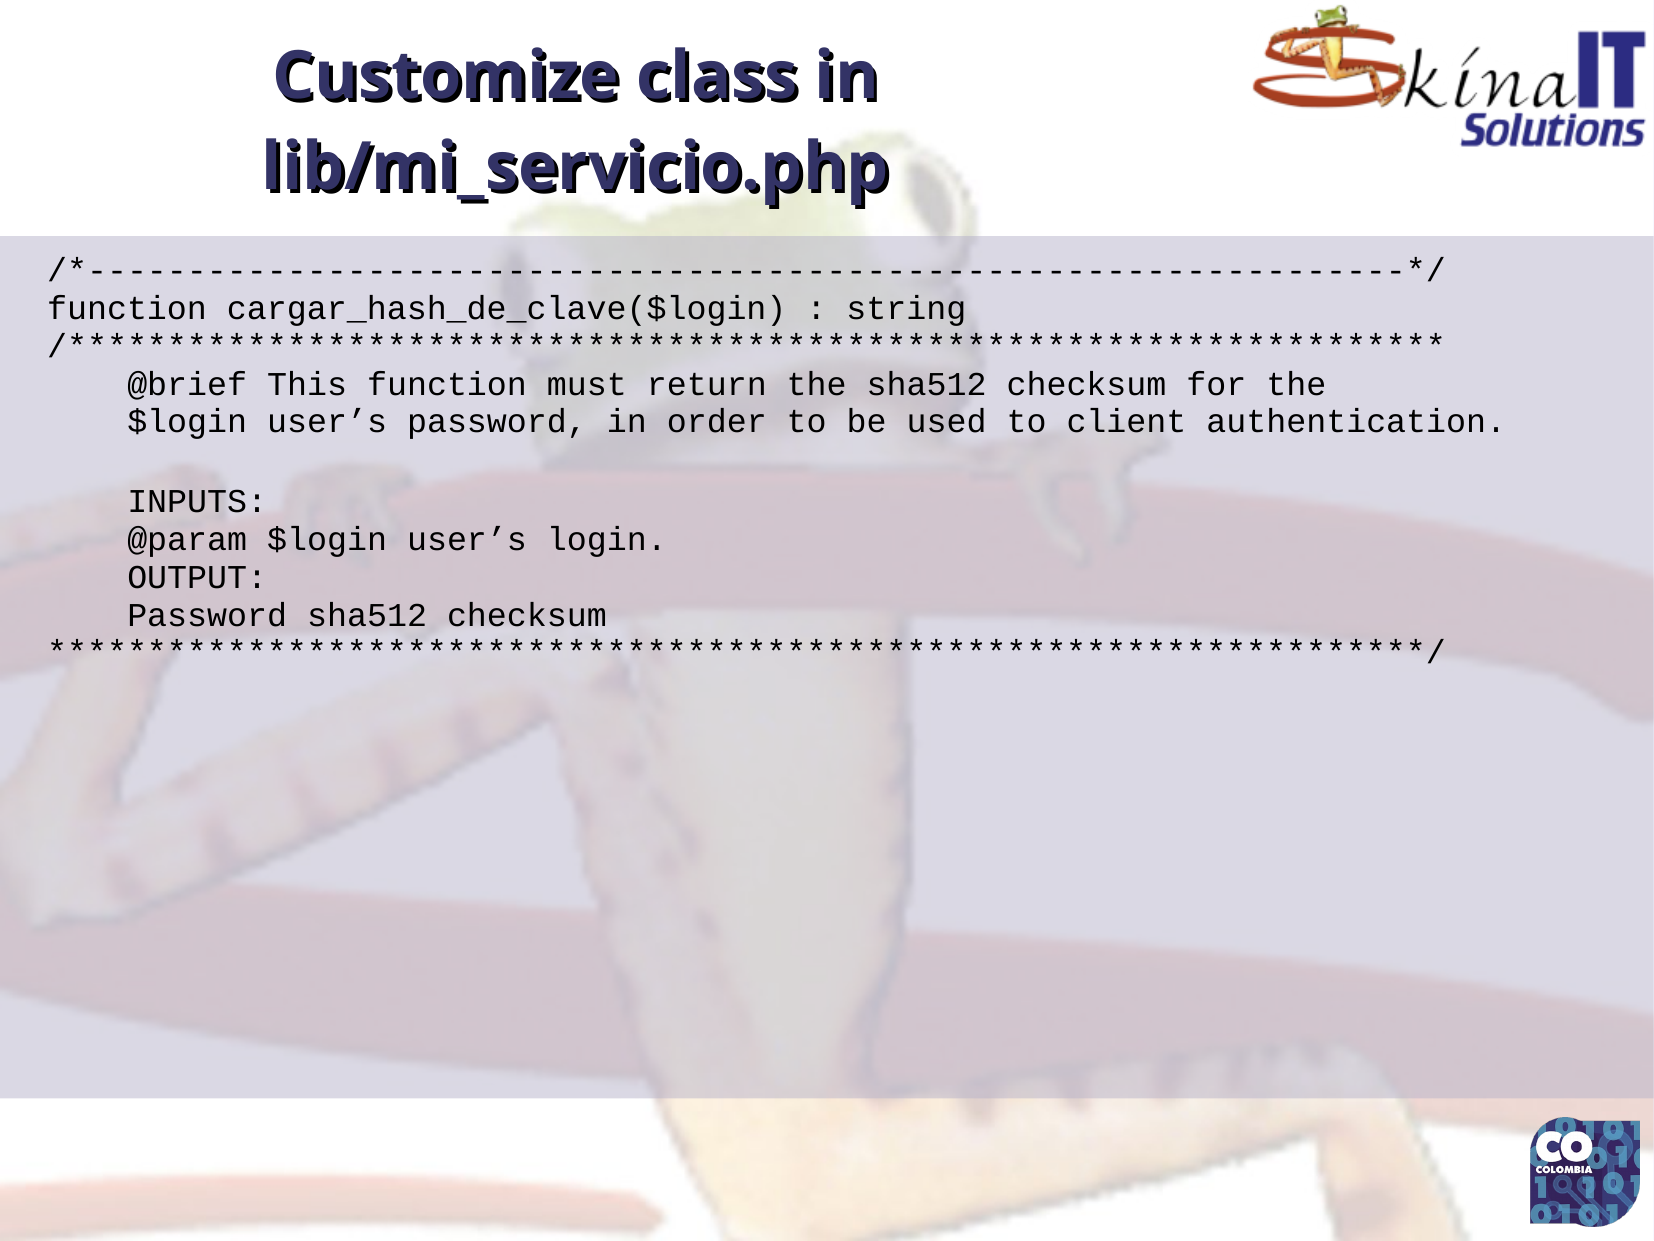

# Customize class in lib/mi_servicio.php
/*------------------------------------------------------------------*/
function cargar_hash_de_clave($login) : string /*********************************************************************
 @brief This function must return the sha512 checksum for the
 $login user’s password, in order to be used to client authentication.
 INPUTS:
 @param $login user’s login.
 OUTPUT:
 Password sha512 checksum
*********************************************************************/